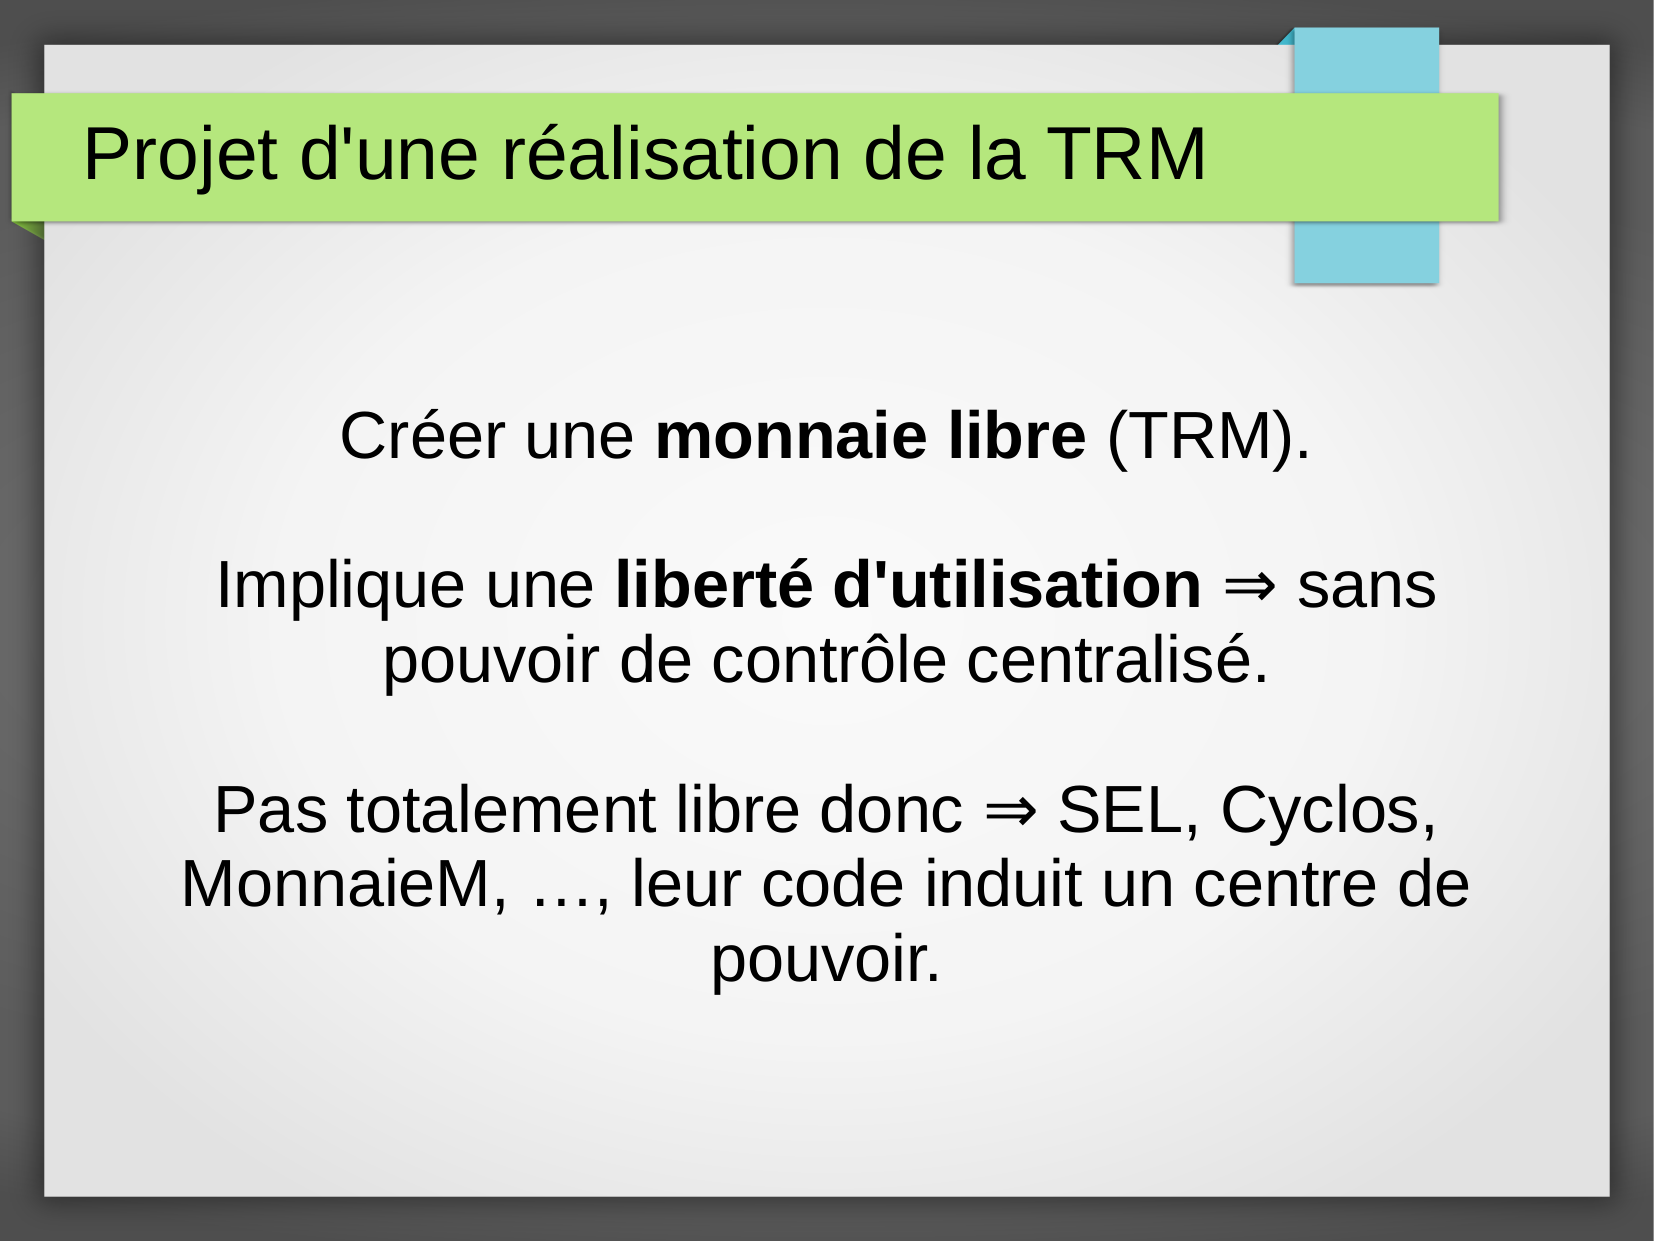

# Projet d'une réalisation de la TRM
Créer une monnaie libre (TRM).
Implique une liberté d'utilisation ⇒ sans pouvoir de contrôle centralisé.
Pas totalement libre donc ⇒ SEL, Cyclos, MonnaieM, …, leur code induit un centre de pouvoir.